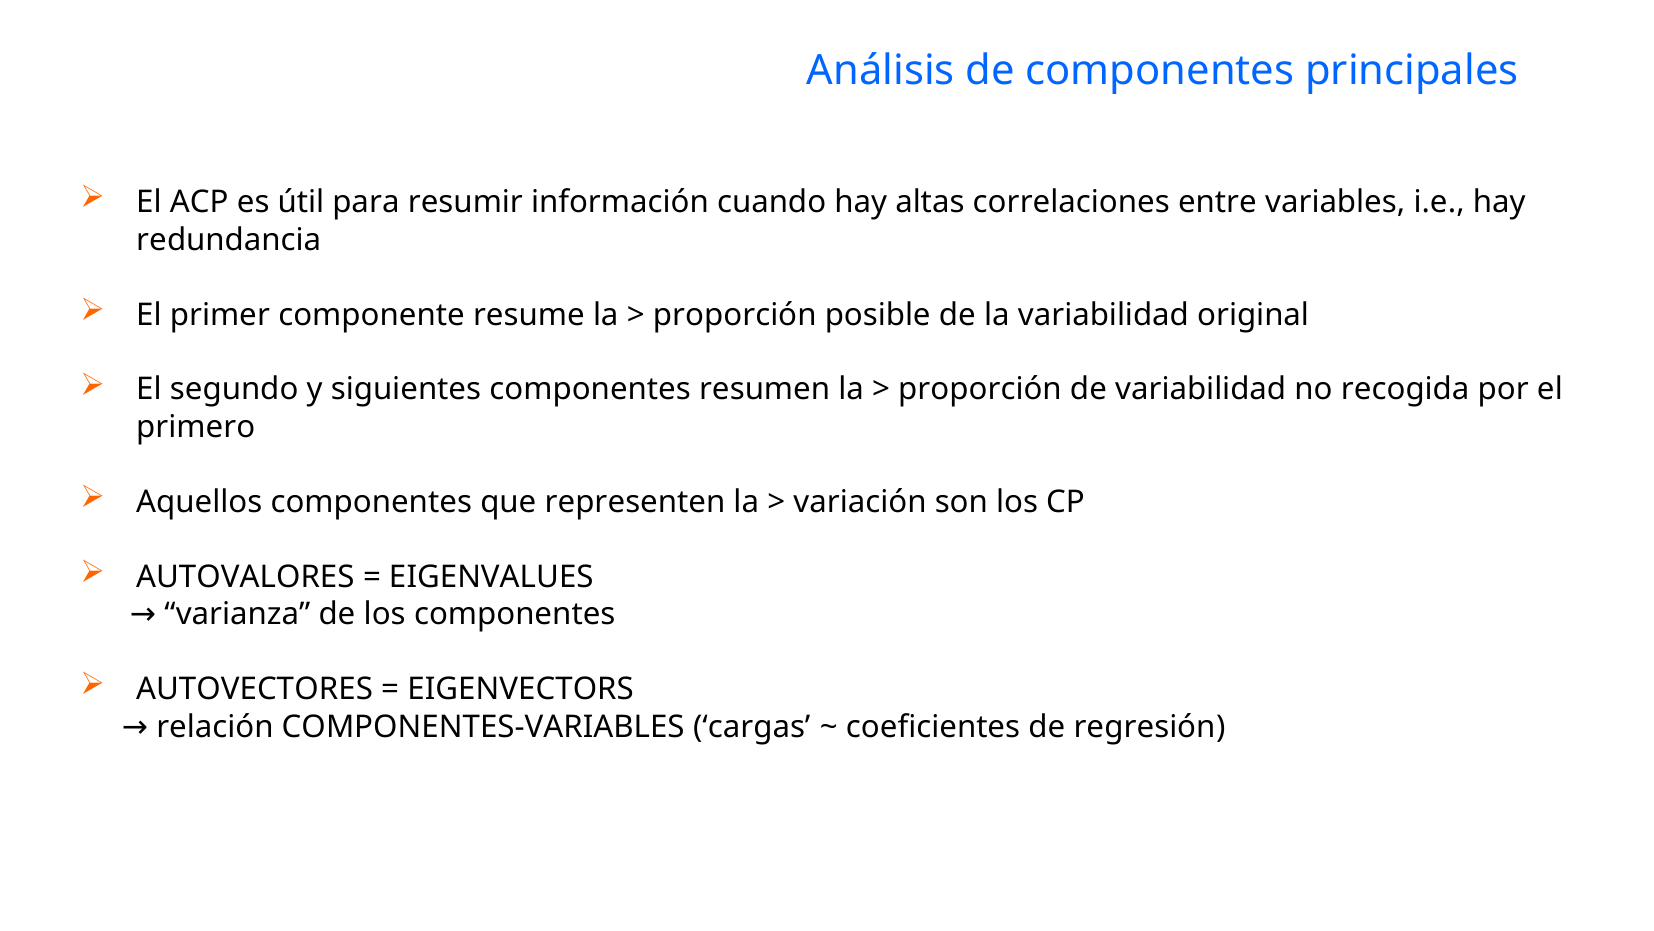

Análisis de componentes principales
El ACP es útil para resumir información cuando hay altas correlaciones entre variables, i.e., hay redundancia
El primer componente resume la > proporción posible de la variabilidad original
El segundo y siguientes componentes resumen la > proporción de variabilidad no recogida por el primero
Aquellos componentes que representen la > variación son los CP
AUTOVALORES = EIGENVALUES
 → “varianza” de los componentes
AUTOVECTORES = EIGENVECTORS
 → relación COMPONENTES-VARIABLES (‘cargas’ ~ coeficientes de regresión)